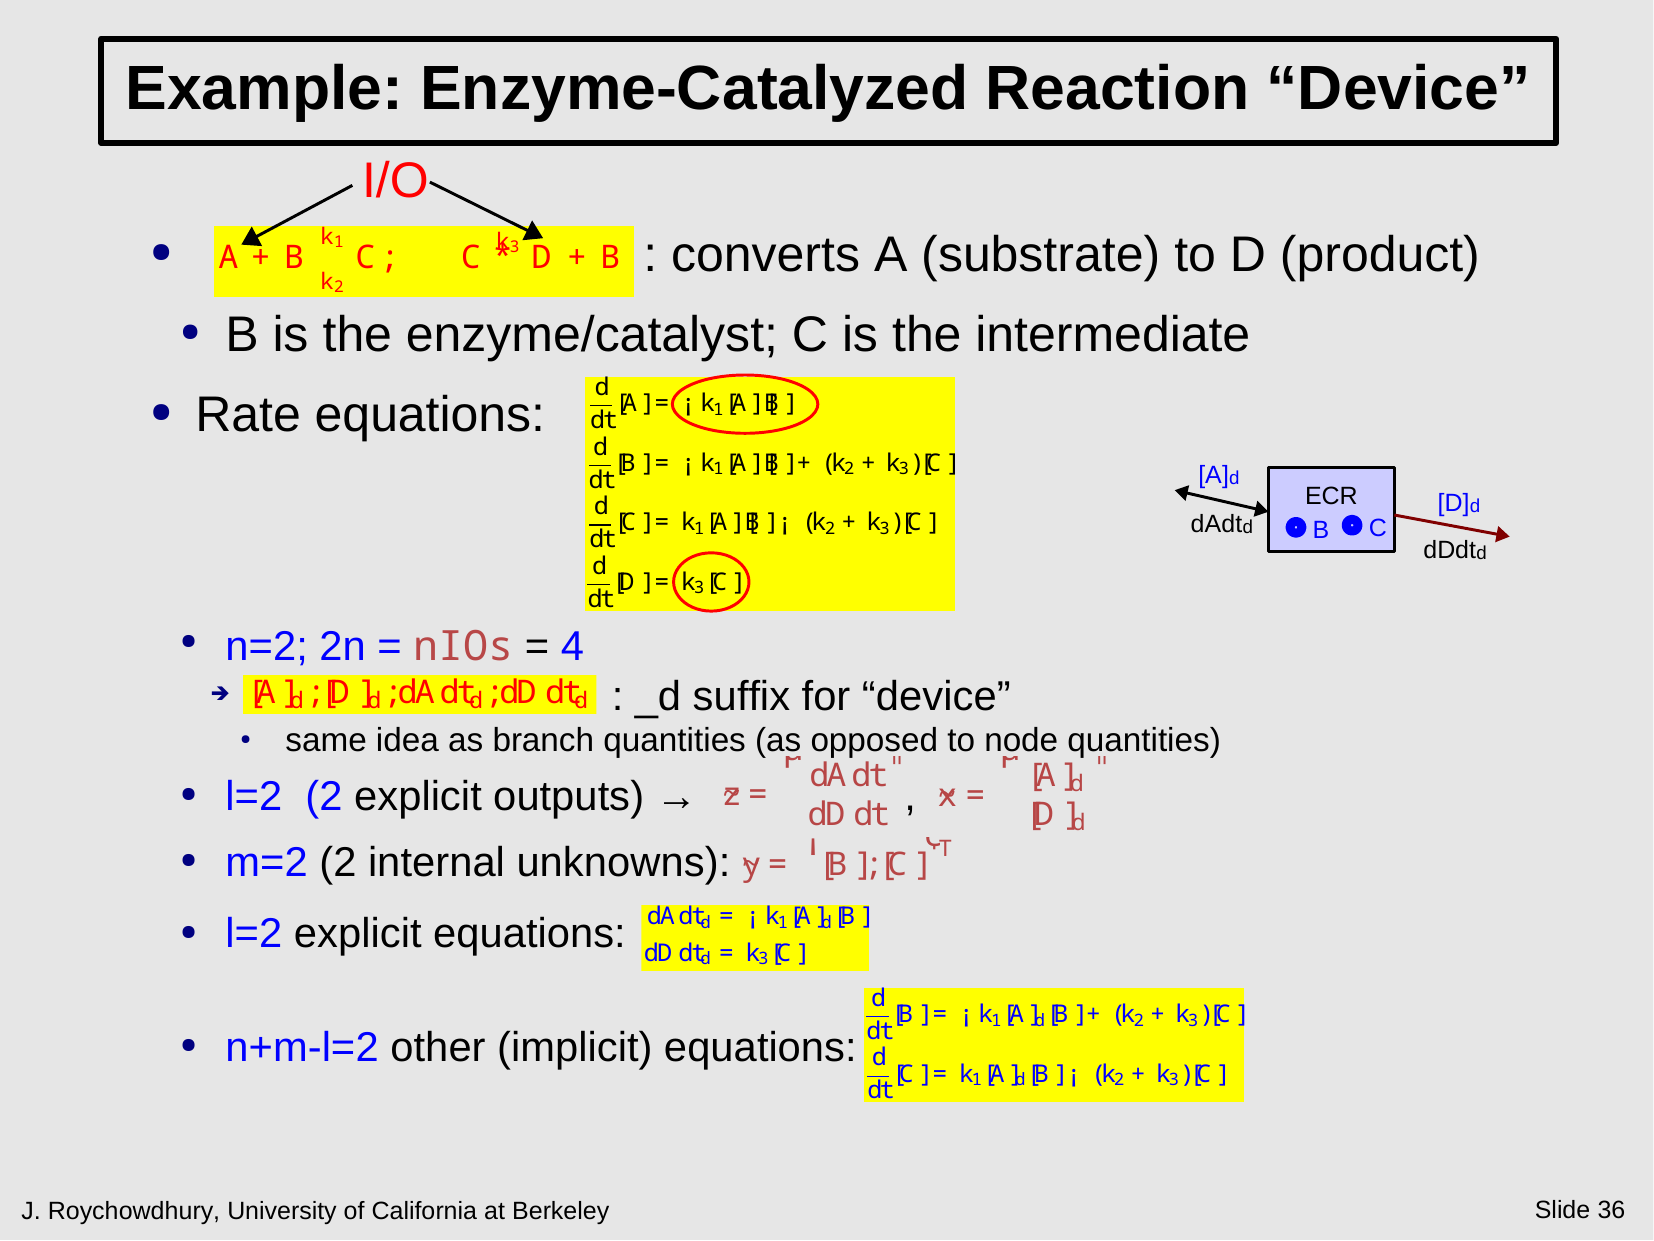

# Example: Enzyme-Catalyzed Reaction “Device”
I/O
 : converts A (substrate) to D (product)
B is the enzyme/catalyst; C is the intermediate
Rate equations:
n=2; 2n = nIOs = 4
 : _d suffix for “device”
same idea as branch quantities (as opposed to node quantities)
l=2 (2 explicit outputs) → ,
m=2 (2 internal unknowns):
l=2 explicit equations:
n+m-l=2 other (implicit) equations:
[A]d
ECR
[D]d
dAdtd
C
B
dDdtd